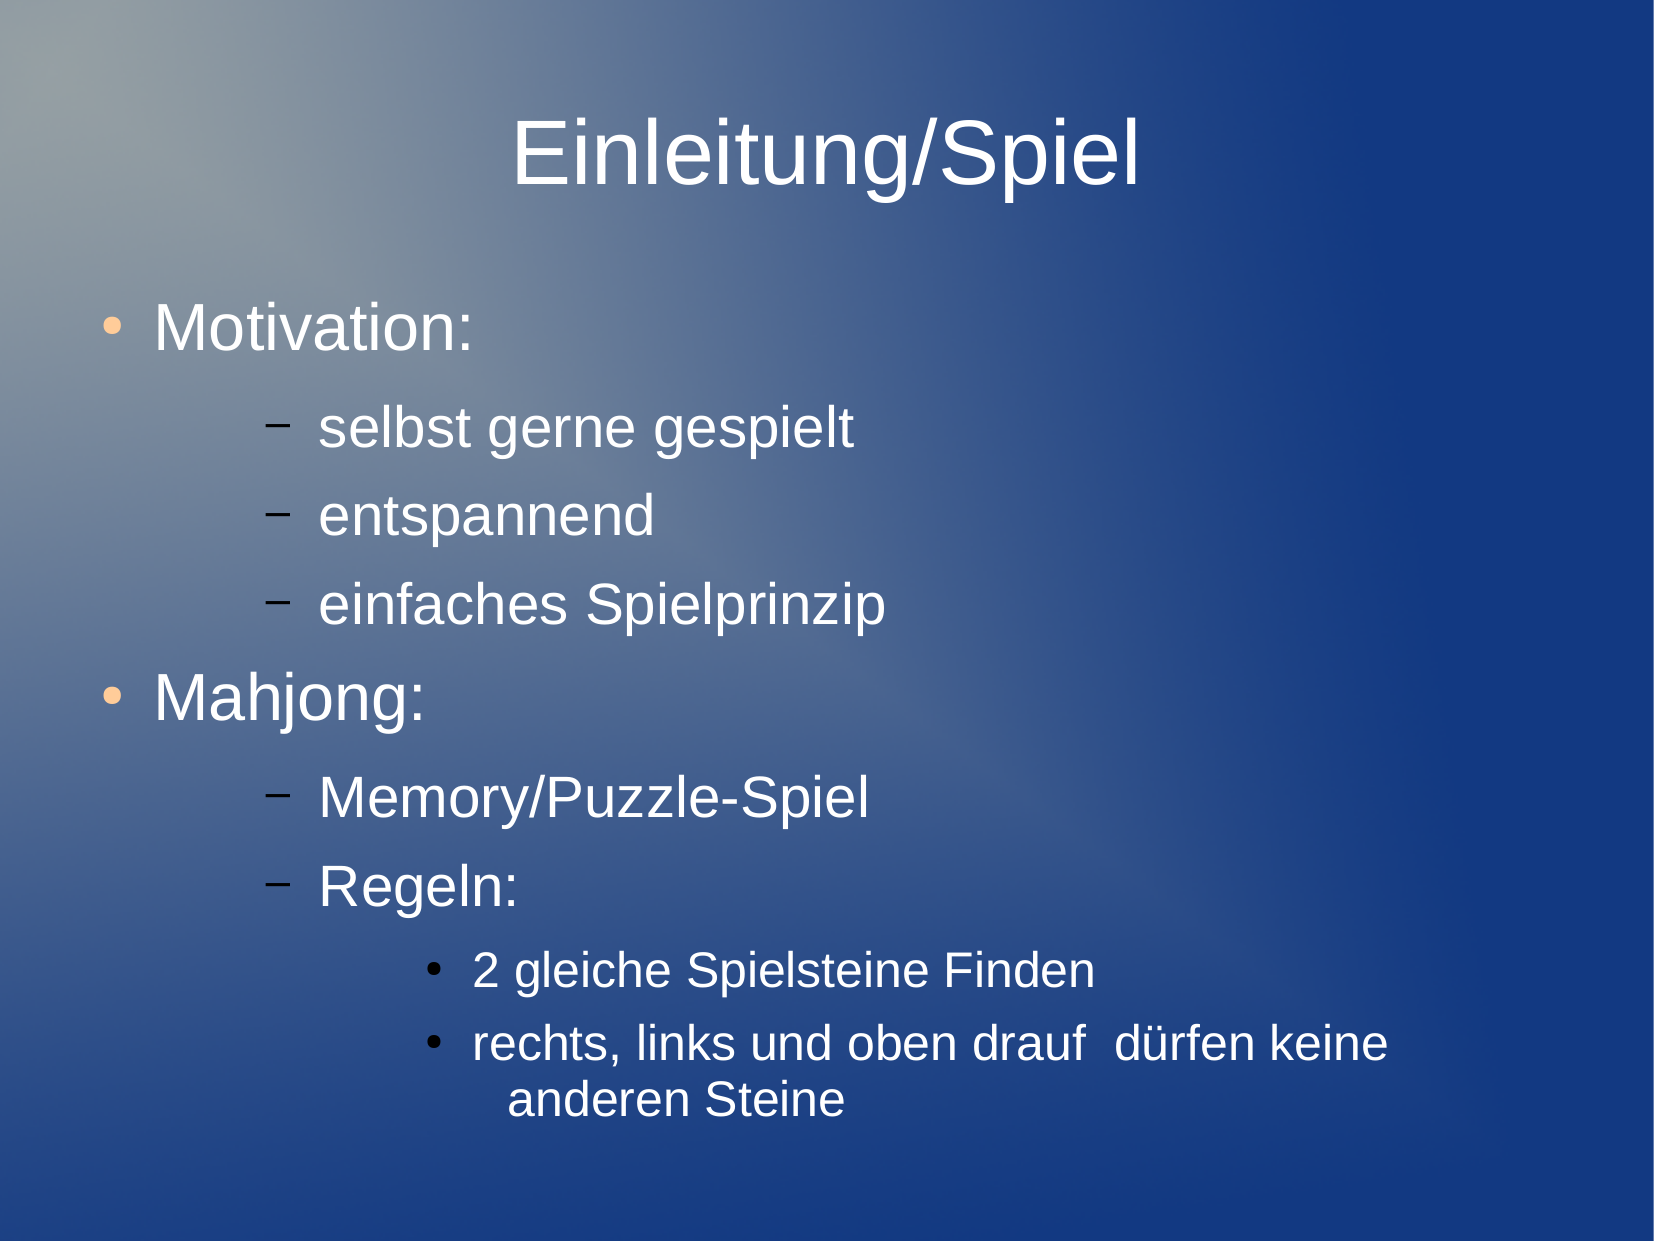

# Einleitung/Spiel
Motivation:
selbst gerne gespielt
entspannend
einfaches Spielprinzip
Mahjong:
Memory/Puzzle-Spiel
Regeln:
2 gleiche Spielsteine Finden
rechts, links und oben drauf dürfen keine anderen Steine